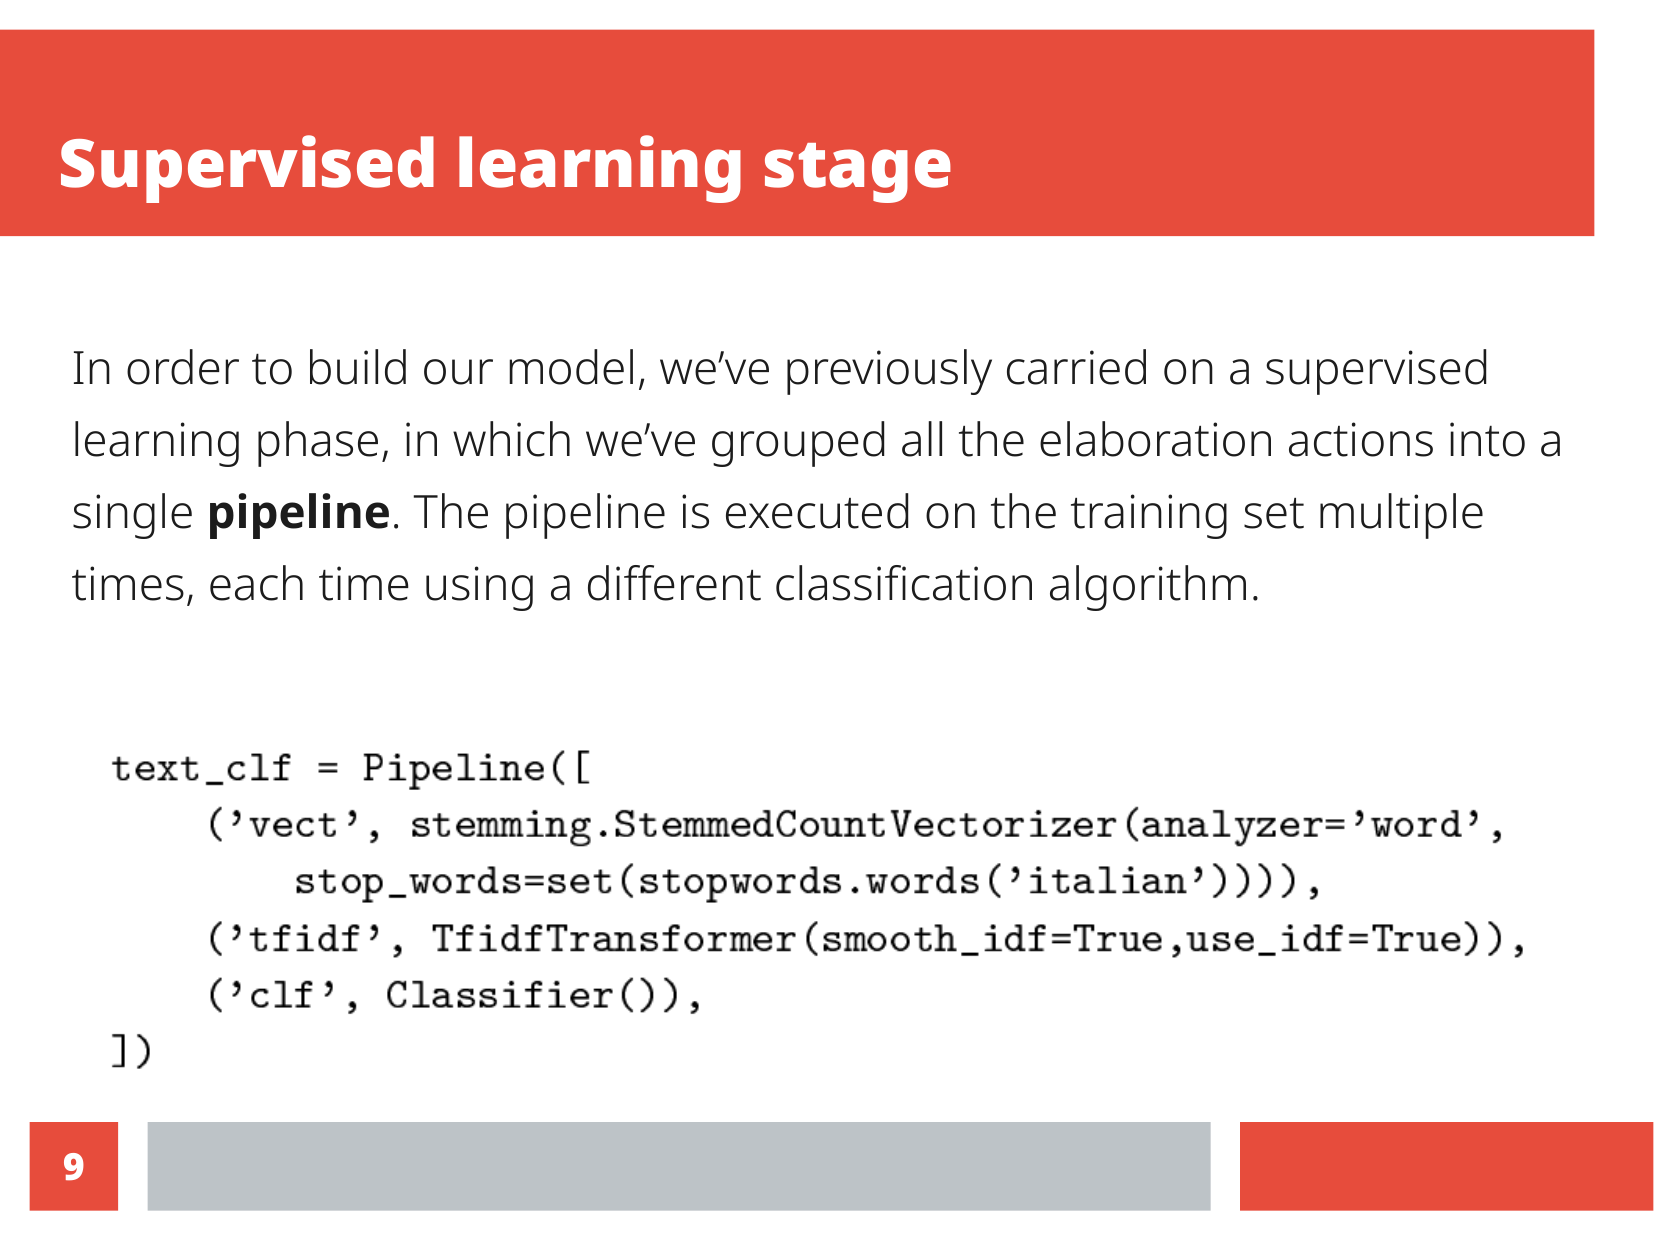

# Supervised learning stage
In order to build our model, we’ve previously carried on a supervised learning phase, in which we’ve grouped all the elaboration actions into a single pipeline. The pipeline is executed on the training set multiple times, each time using a different classification algorithm.
9